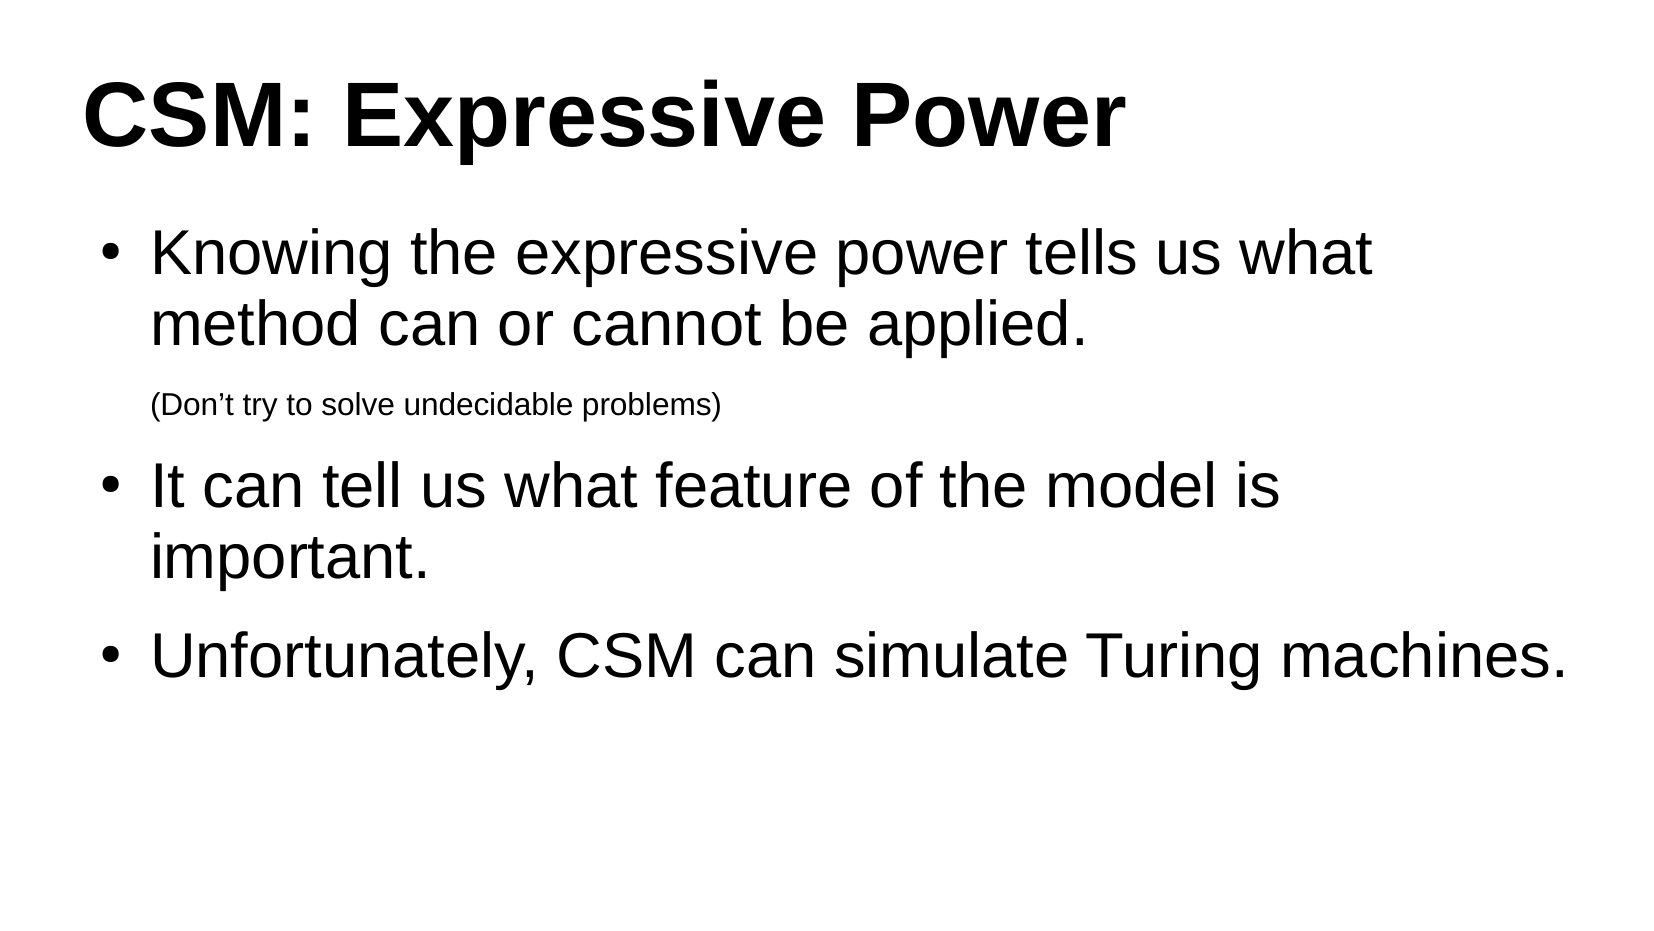

# CSM: Expressive Power
Knowing the expressive power tells us what method can or cannot be applied.
(Don’t try to solve undecidable problems)
It can tell us what feature of the model is important.
Unfortunately, CSM can simulate Turing machines.